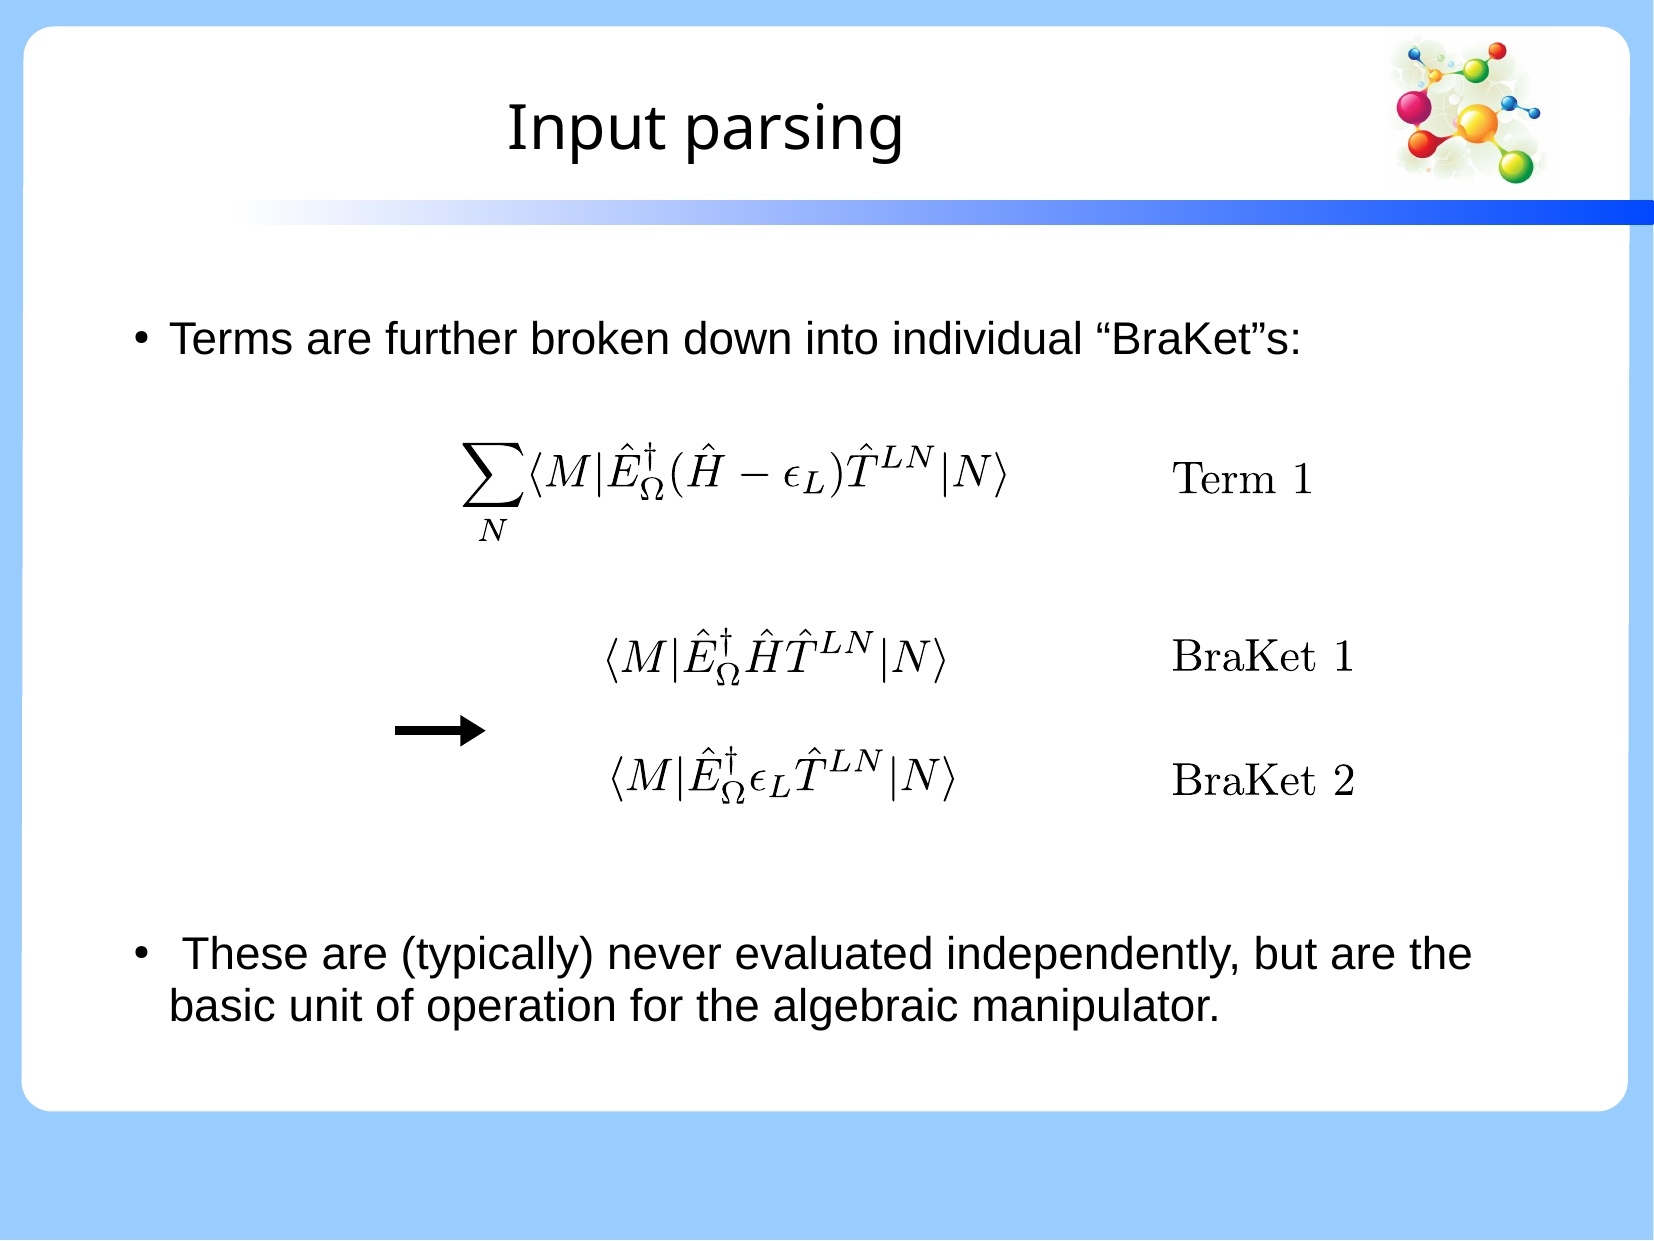

# Input parsing
Terms are further broken down into individual “BraKet”s:
 These are (typically) never evaluated independently, but are the basic unit of operation for the algebraic manipulator.